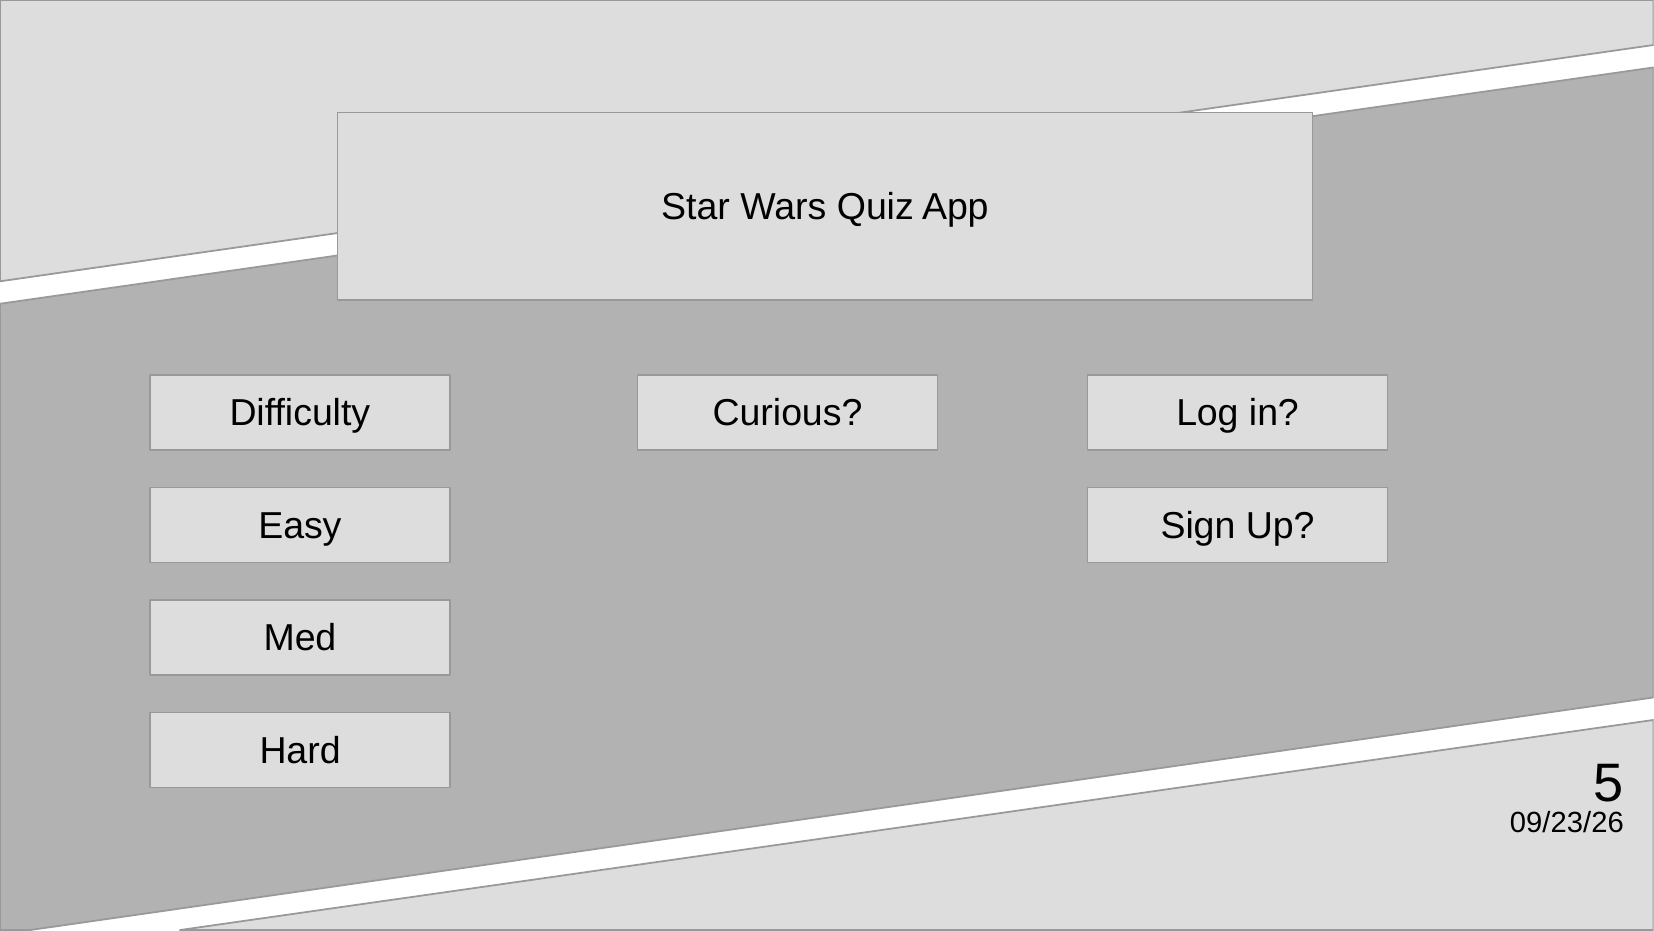

Star Wars Quiz App
Difficulty
Curious?
Log in?
Easy
Sign Up?
Med
Hard
5